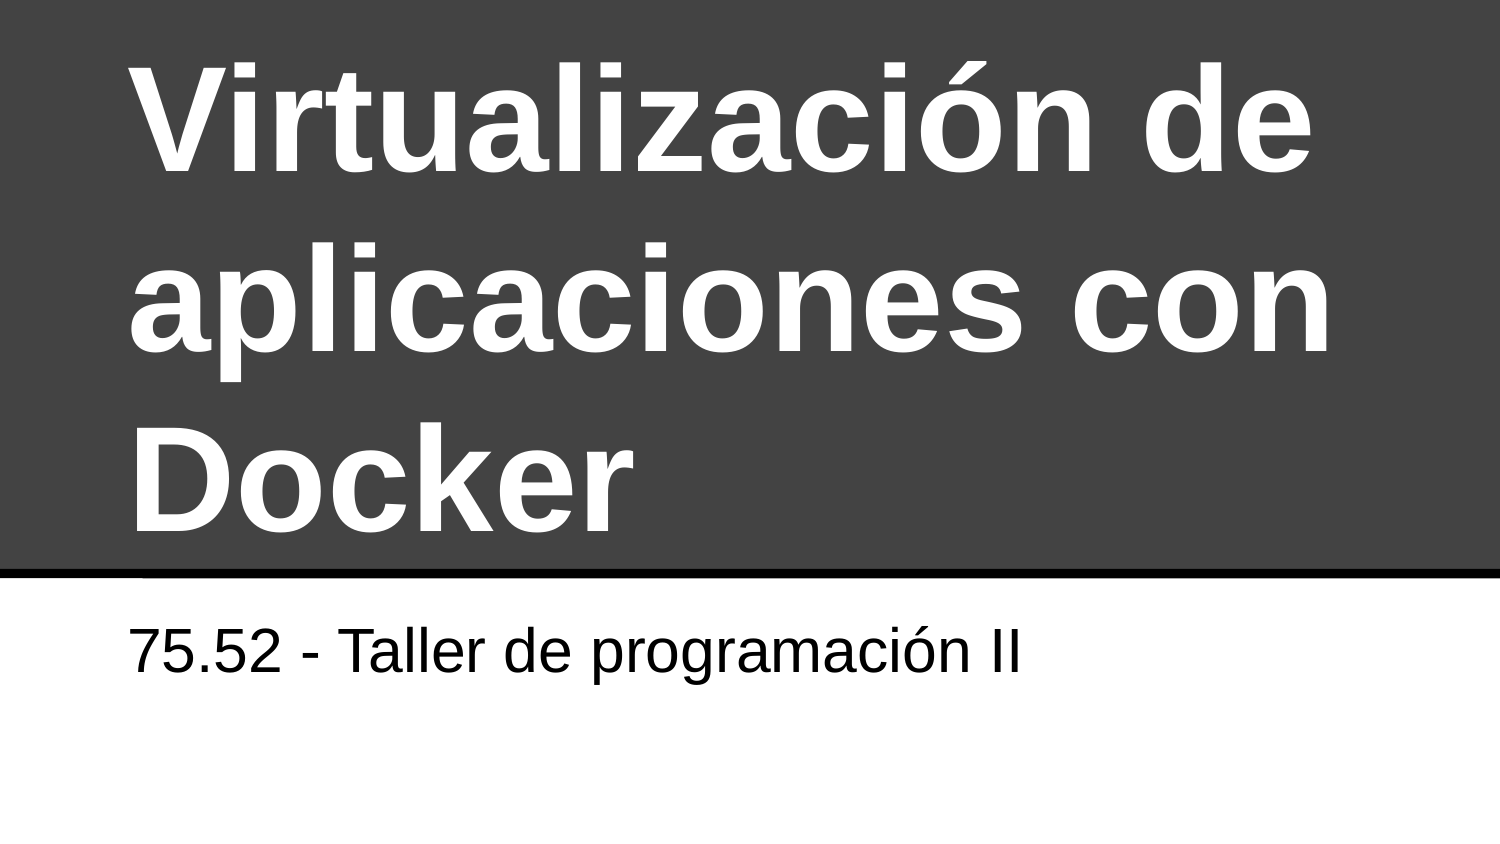

Virtualización de aplicaciones con Docker
75.52 - Taller de programación II